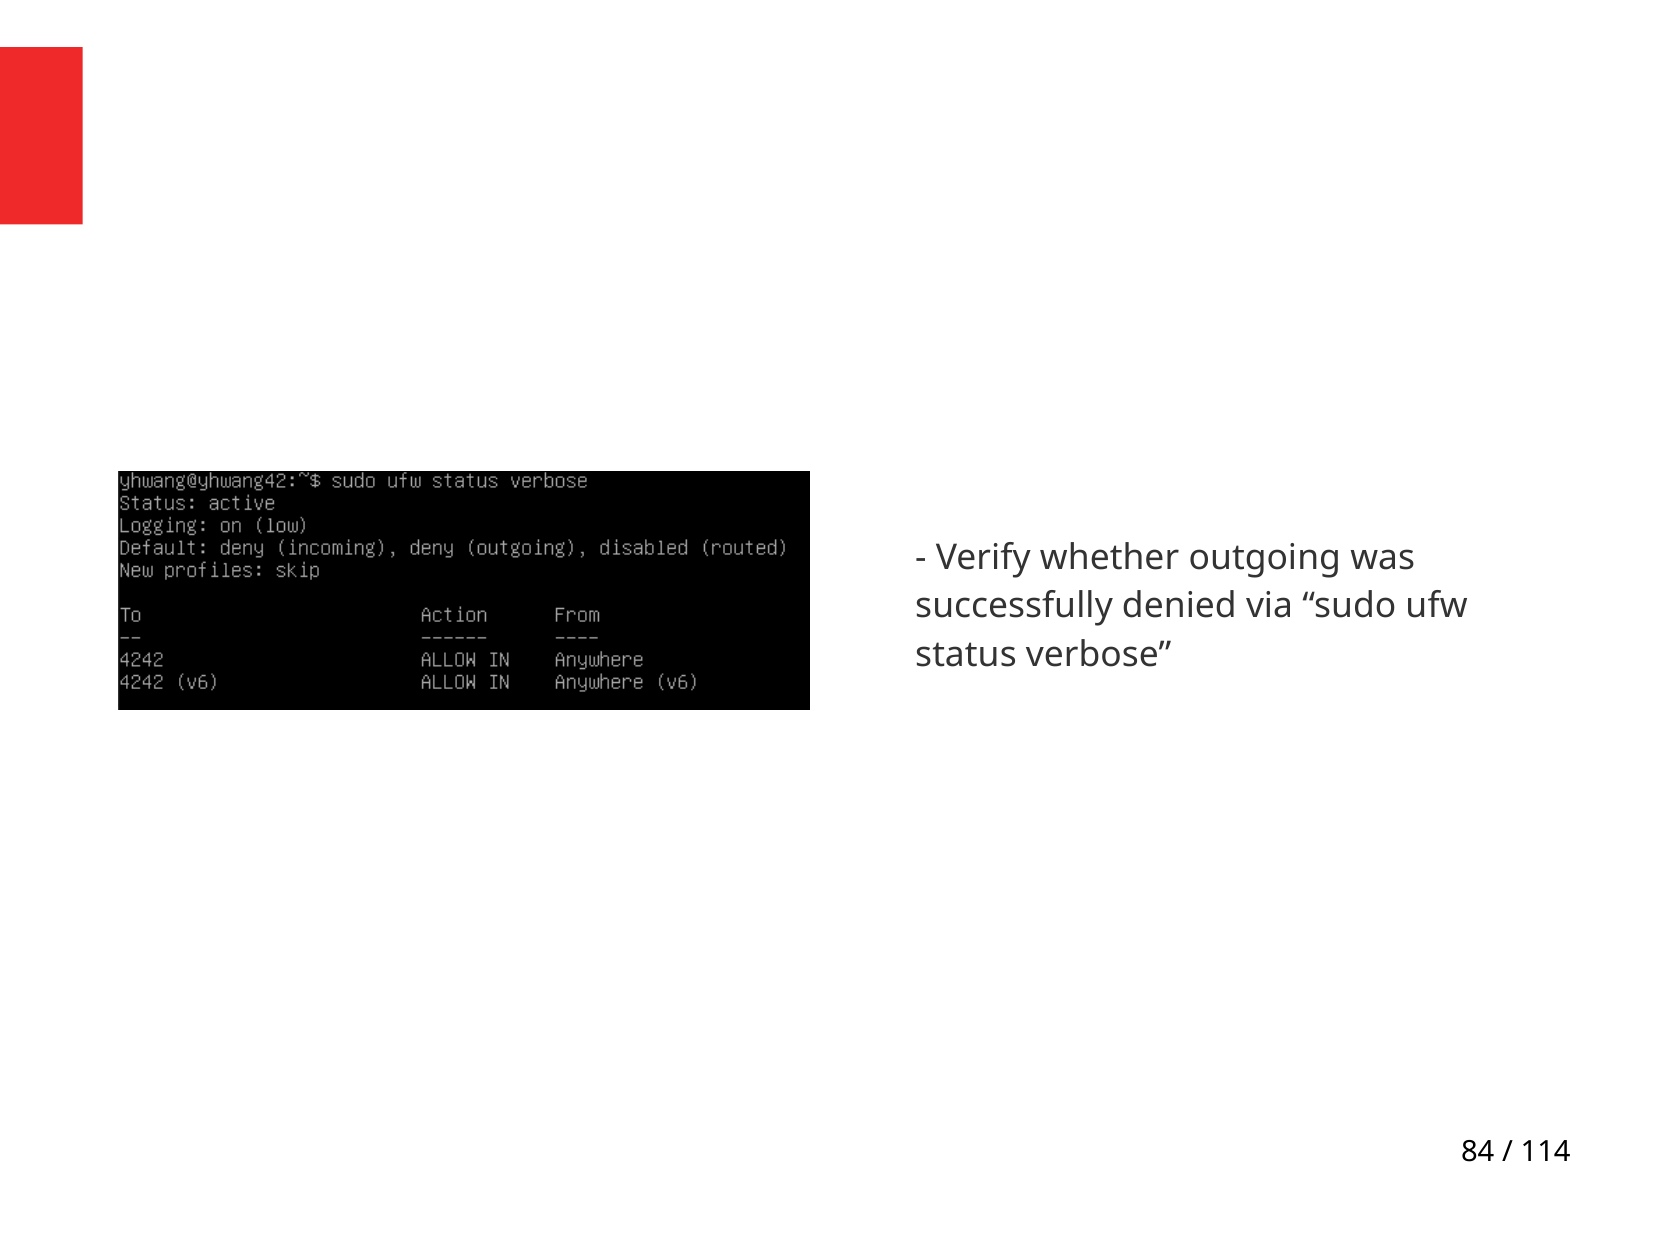

# - Verify whether outgoing was successfully denied via “sudo ufw status verbose”
84